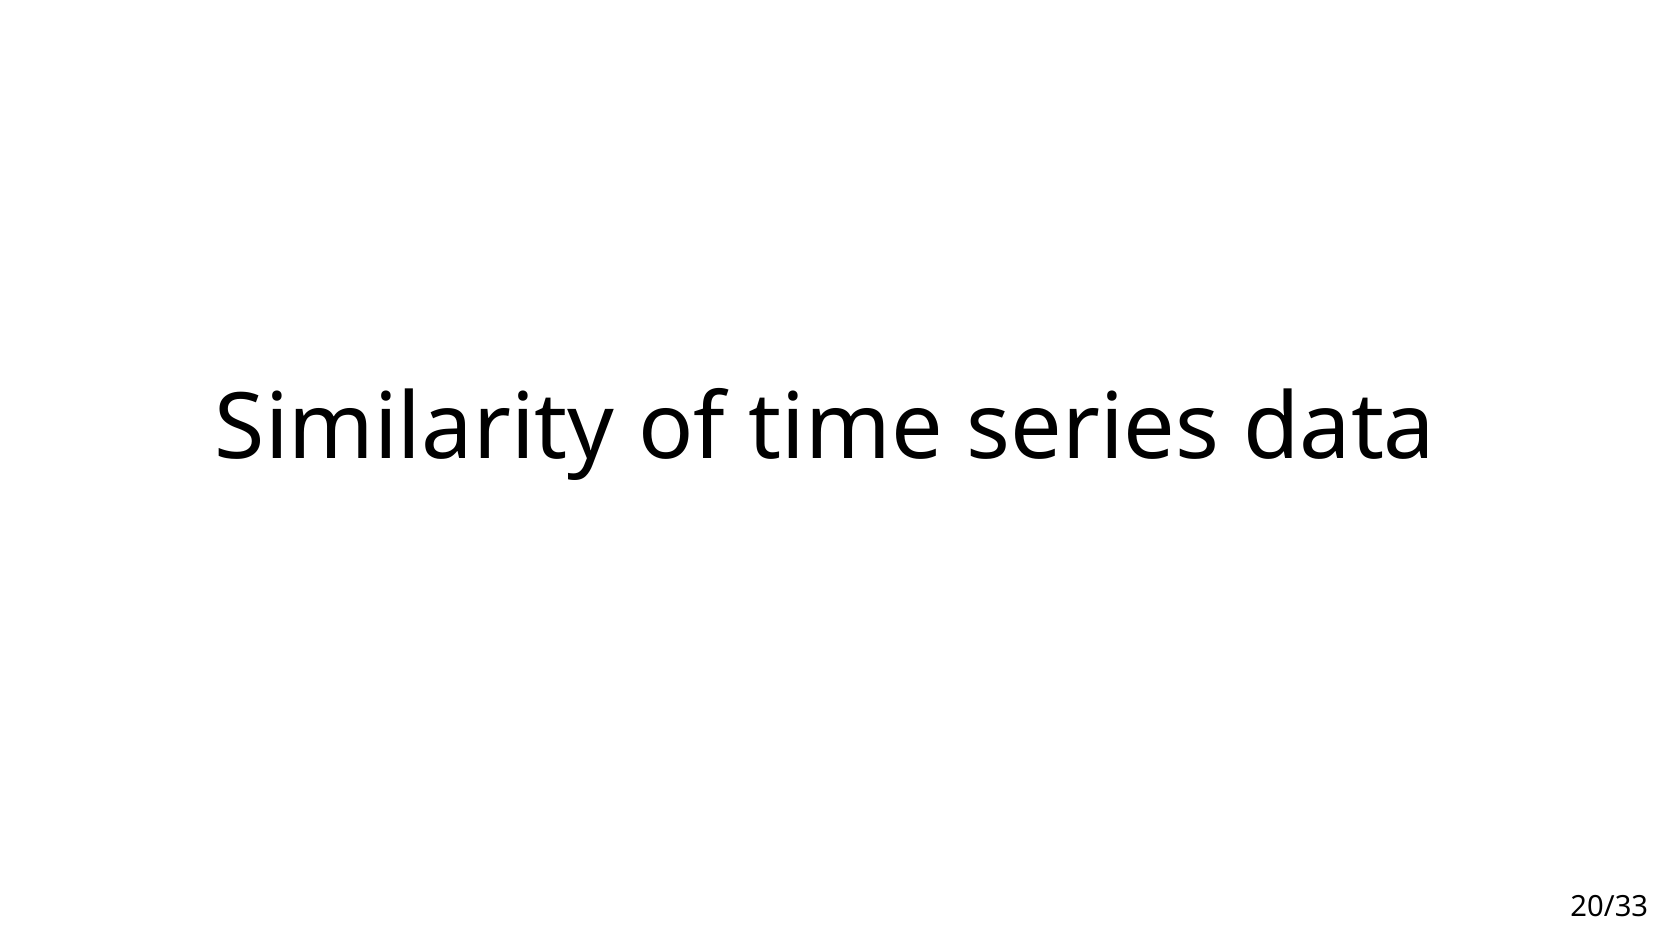

# Similarity of time series data
20